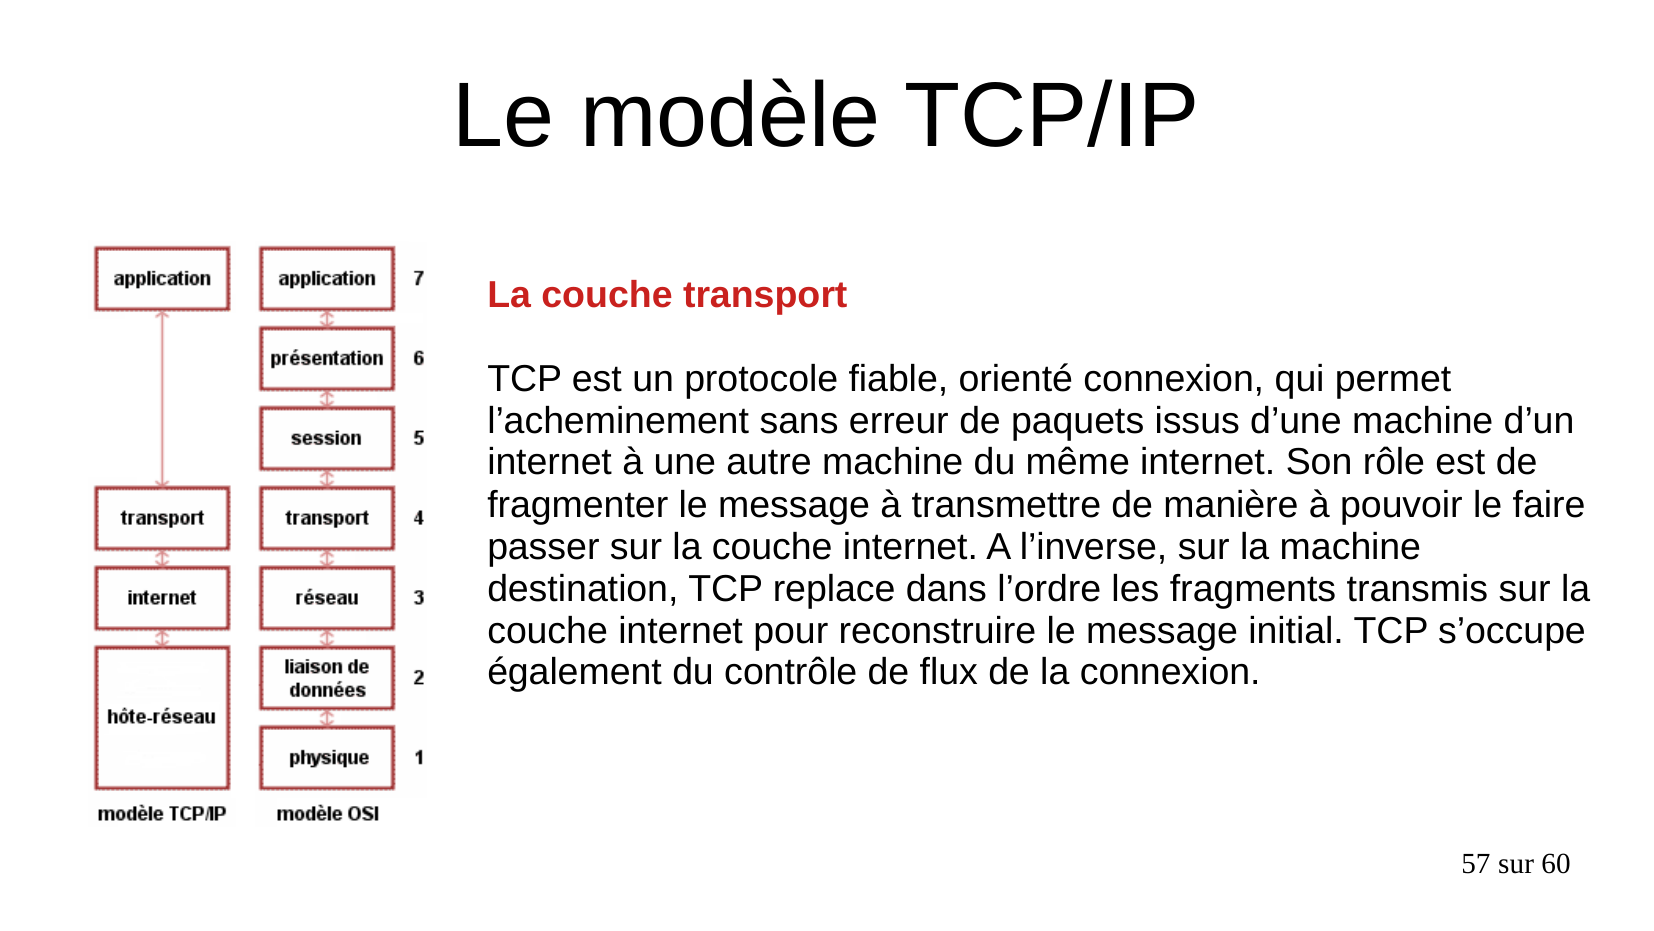

# Le modèle TCP/IP
La couche transport
TCP est un protocole fiable, orienté connexion, qui permet l’acheminement sans erreur de paquets issus d’une machine d’un internet à une autre machine du même internet. Son rôle est de fragmenter le message à transmettre de manière à pouvoir le faire passer sur la couche internet. A l’inverse, sur la machine destination, TCP replace dans l’ordre les fragments transmis sur la couche internet pour reconstruire le message initial. TCP s’occupe également du contrôle de flux de la connexion.
57